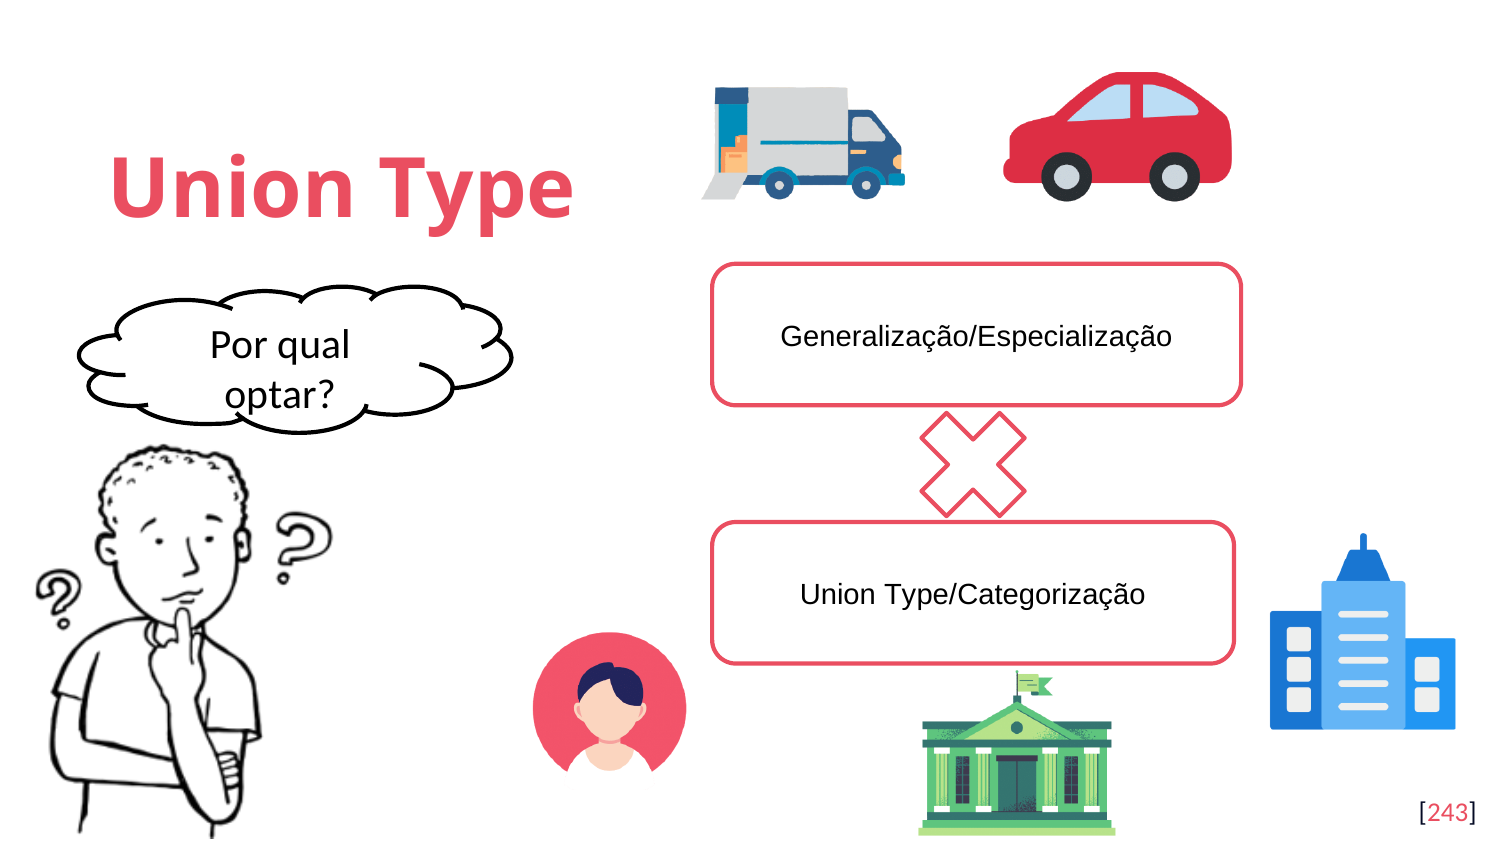

Union Type
Generalização/Especialização
Por qual optar?
Union Type/Categorização